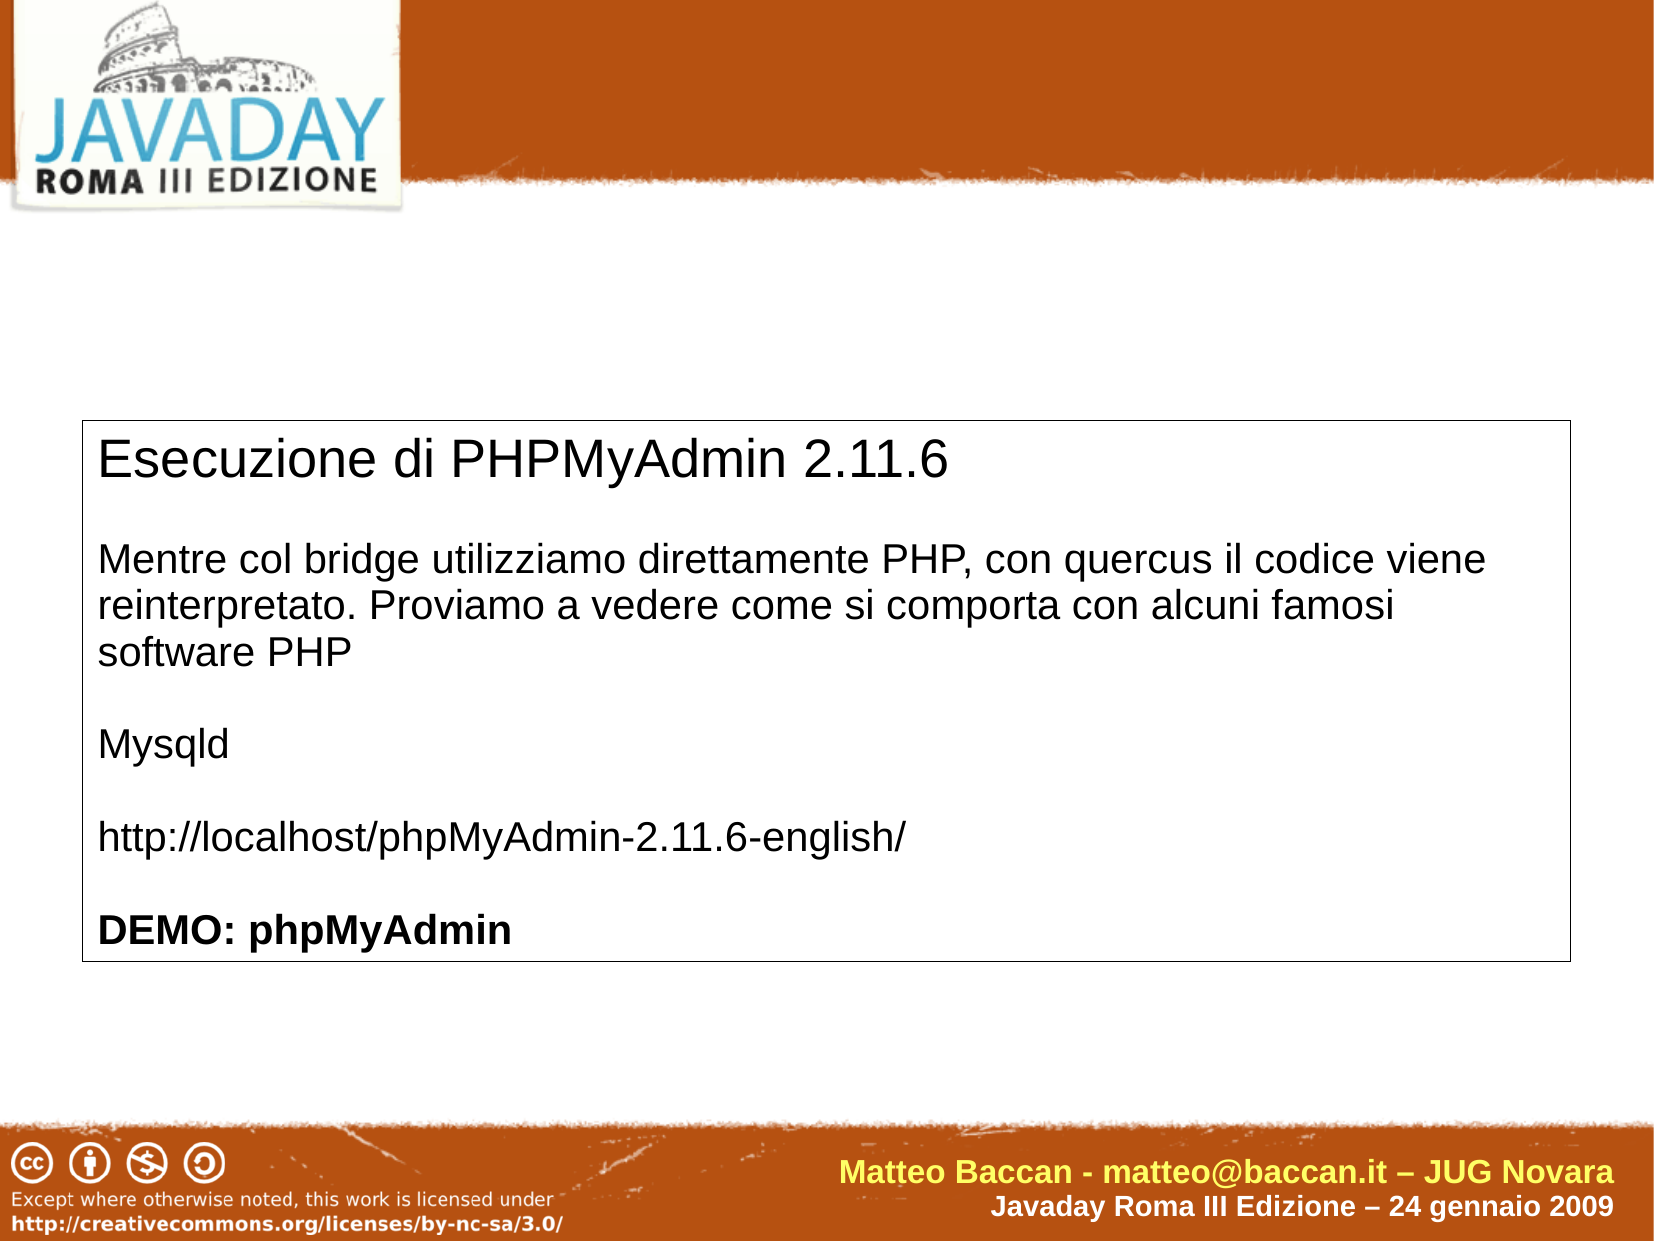

Esecuzione di PHPMyAdmin 2.11.6
Mentre col bridge utilizziamo direttamente PHP, con quercus il codice viene reinterpretato. Proviamo a vedere come si comporta con alcuni famosi software PHP
Mysqld
http://localhost/phpMyAdmin-2.11.6-english/
DEMO: phpMyAdmin